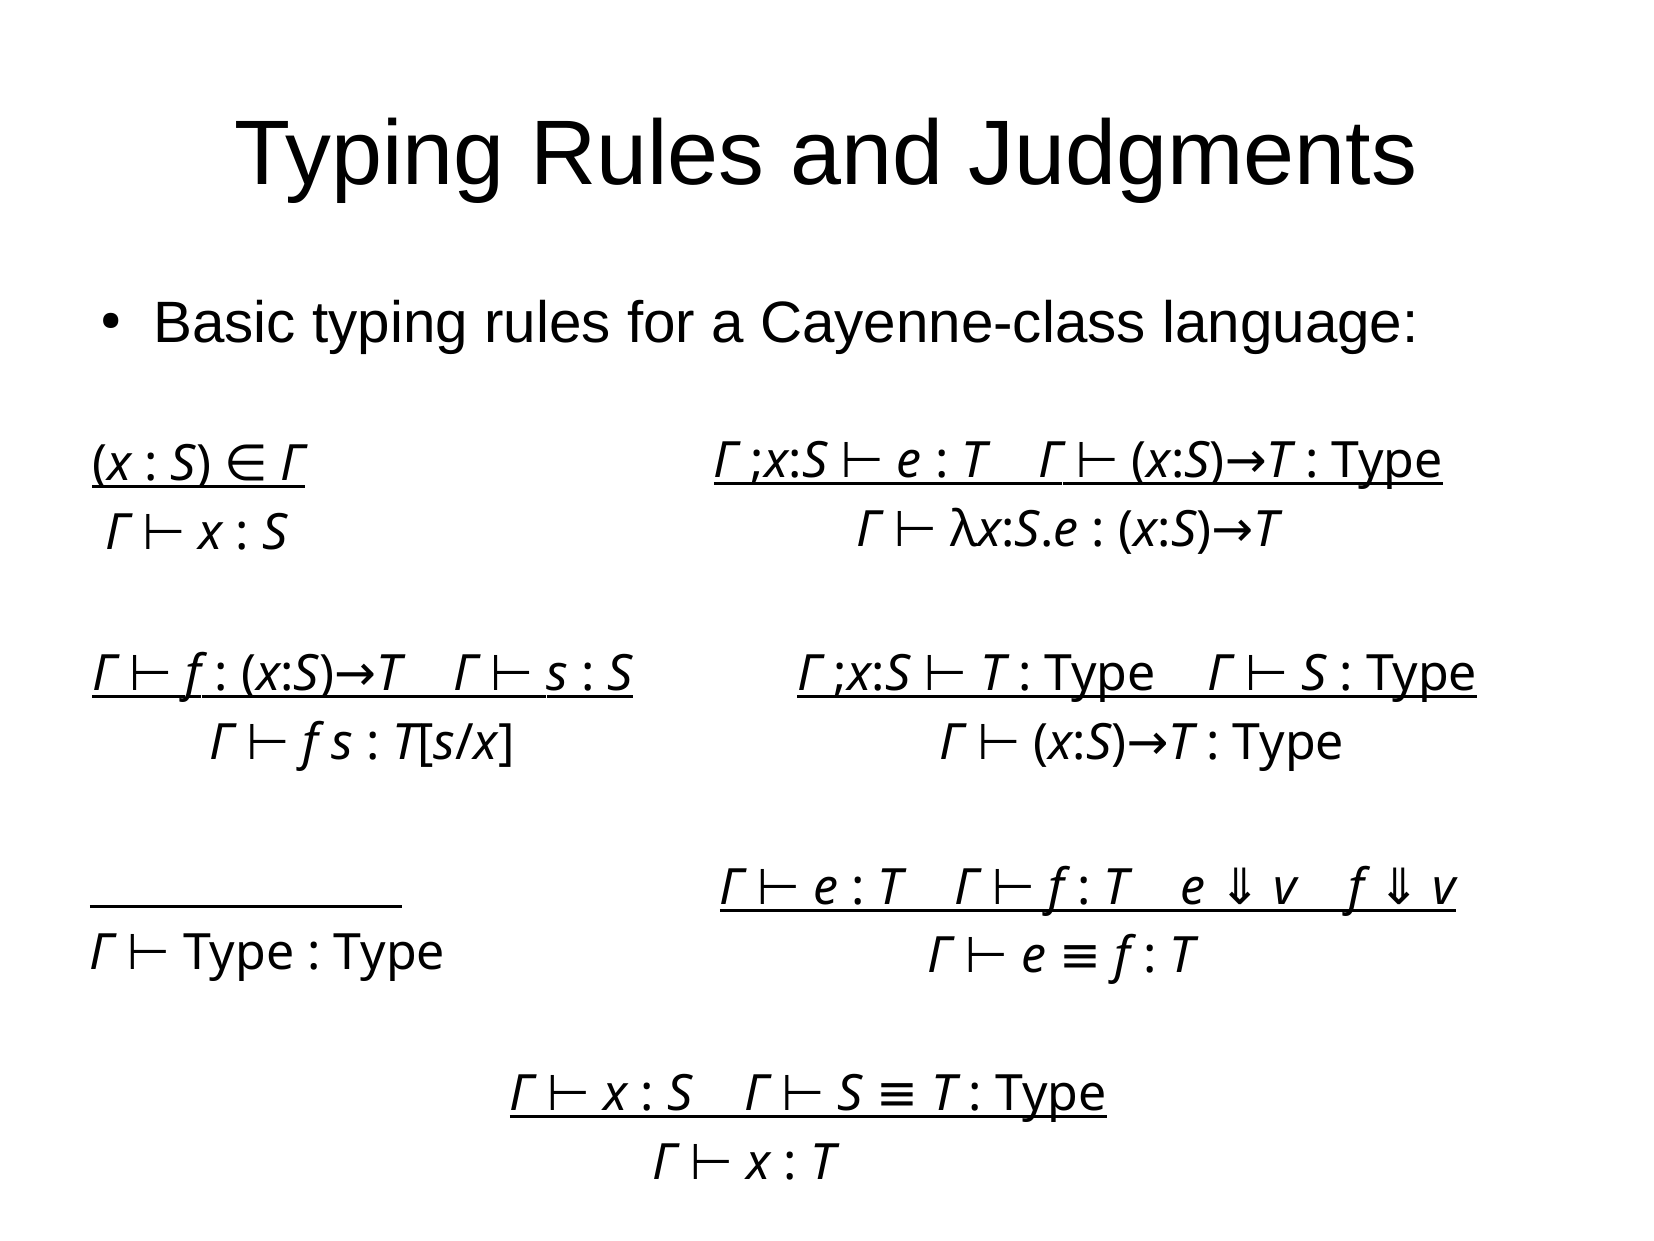

# Typing Rules and Judgments
Basic typing rules for a Cayenne-class language:
Γ ;x:S ⊢ e : T Γ ⊢ (x:S)→T : Type
 Γ ⊢ λx:S.e : (x:S)→T
(x : S) ∈ Γ
 Γ ⊢ x : S
Γ ⊢ f : (x:S)→T Γ ⊢ s : S
 Γ ⊢ f s : T[s/x]
Γ ;x:S ⊢ T : Type Γ ⊢ S : Type
 Γ ⊢ (x:S)→T : Type
Γ ⊢ Type : Type
Γ ⊢ e : T Γ ⊢ f : T e ⇓ v f ⇓ v
 Γ ⊢ e ≡ f : T
Γ ⊢ x : S Γ ⊢ S ≡ T : Type
 Γ ⊢ x : T